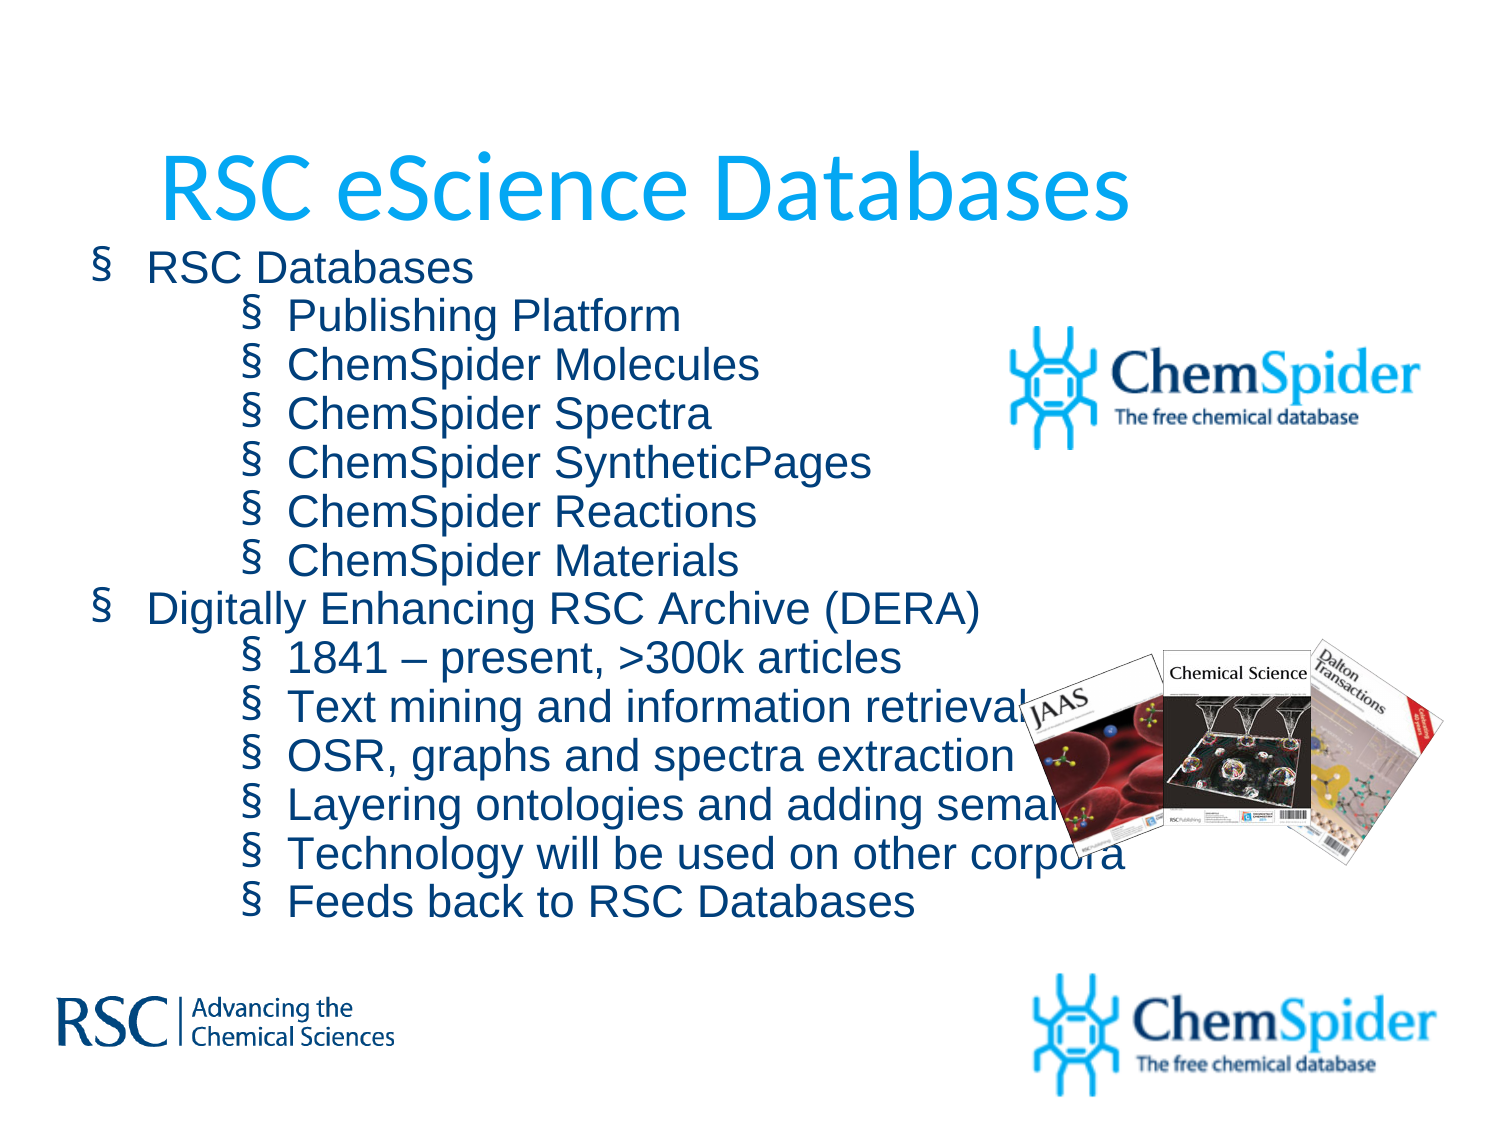

# RSC eScience Databases
RSC Databases
Publishing Platform
ChemSpider Molecules
ChemSpider Spectra
ChemSpider SyntheticPages
ChemSpider Reactions
ChemSpider Materials
Digitally Enhancing RSC Archive (DERA)
1841 – present, >300k articles
Text mining and information retrieval
OSR, graphs and spectra extraction
Layering ontologies and adding semantic meaning
Technology will be used on other corpora
Feeds back to RSC Databases